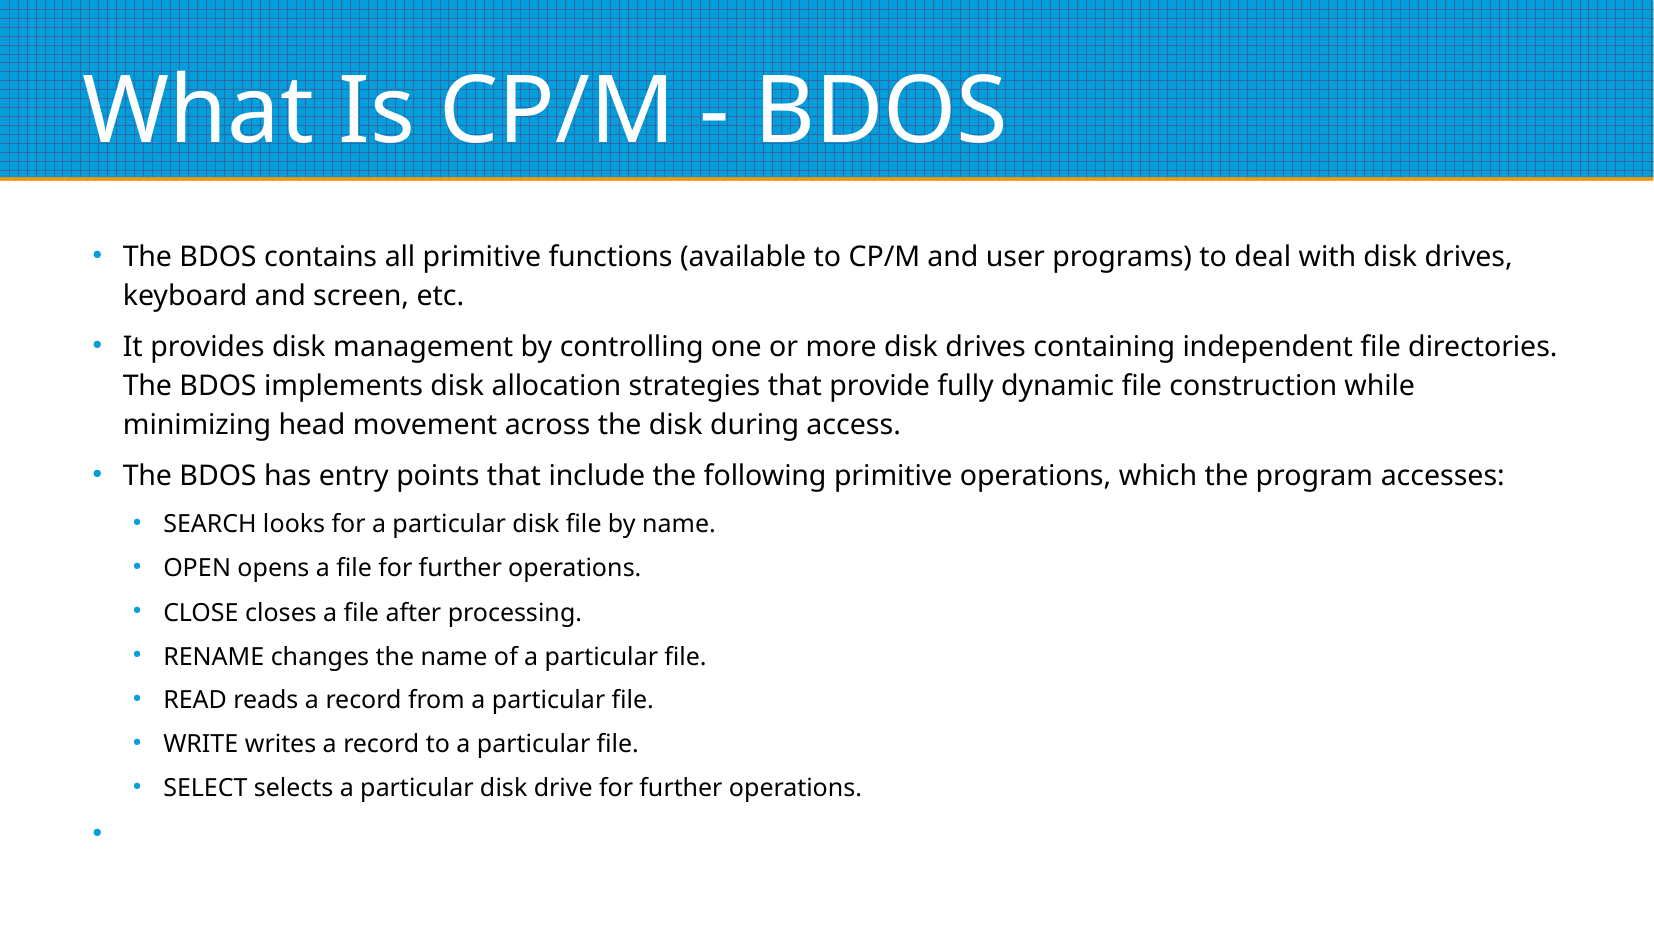

# What Is CP/M - BDOS
The BDOS contains all primitive functions (available to CP/M and user programs) to deal with disk drives, keyboard and screen, etc.
It provides disk management by controlling one or more disk drives containing independent file directories. The BDOS implements disk allocation strategies that provide fully dynamic file construction while minimizing head movement across the disk during access.
The BDOS has entry points that include the following primitive operations, which the program accesses:
SEARCH looks for a particular disk file by name.
OPEN opens a file for further operations.
CLOSE closes a file after processing.
RENAME changes the name of a particular file.
READ reads a record from a particular file.
WRITE writes a record to a particular file.
SELECT selects a particular disk drive for further operations.